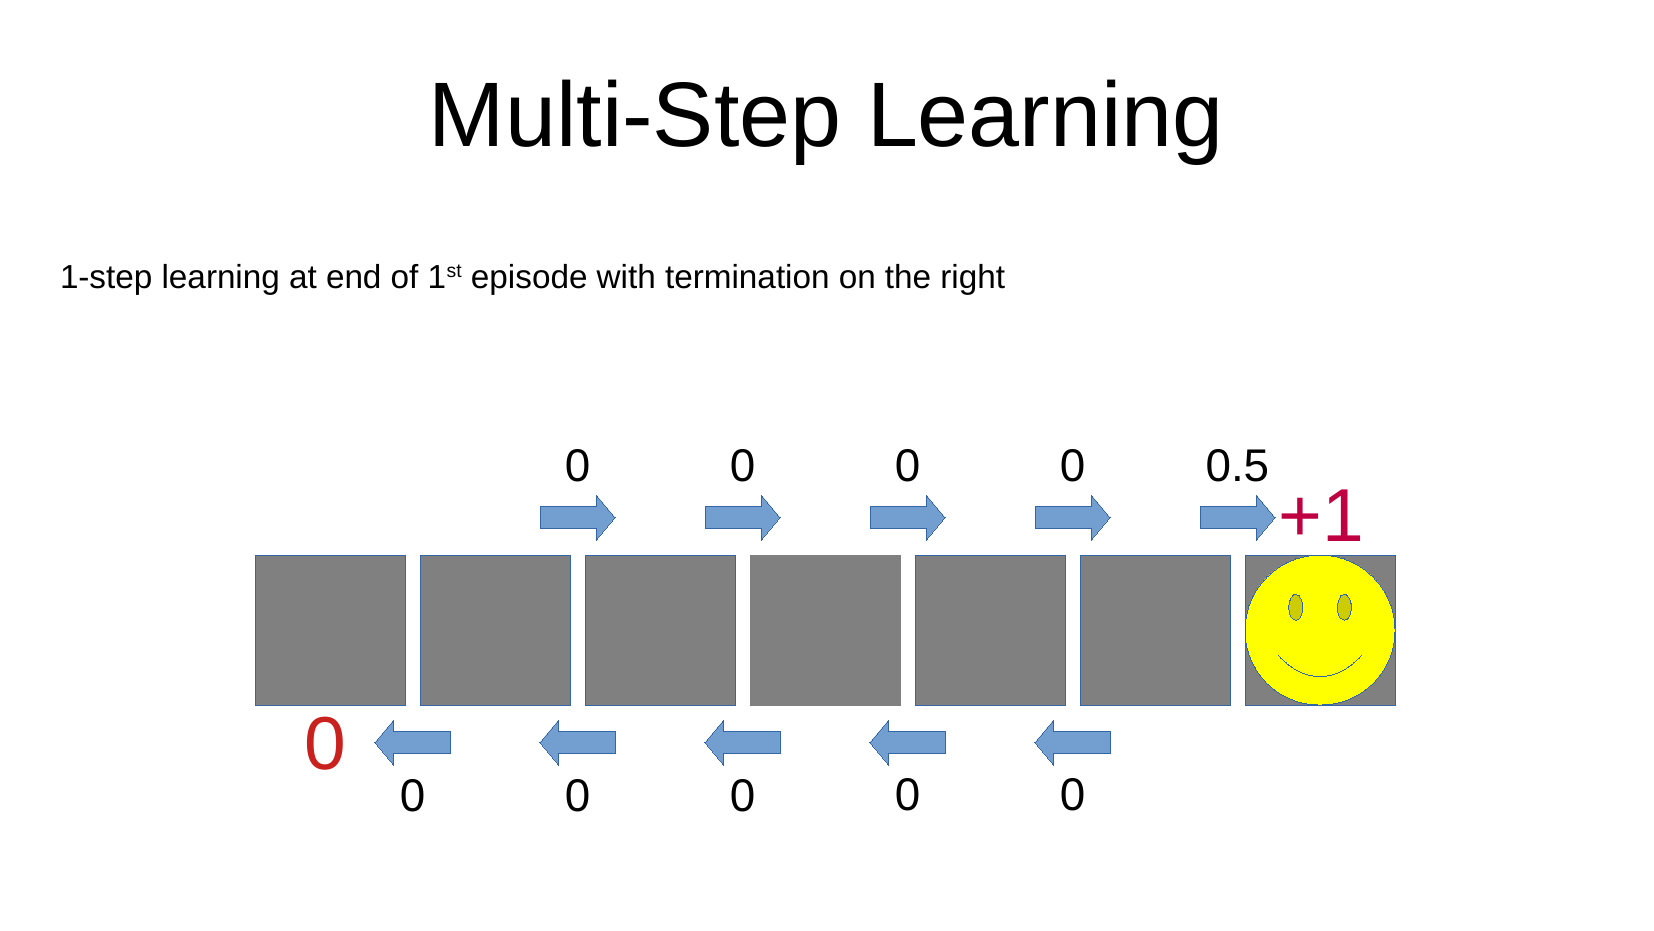

Multi-Step Learning
1-step learning at end of 1st episode with termination on the right
0
0
0
0
# 0.5
+1
0
0
0
0
0
0